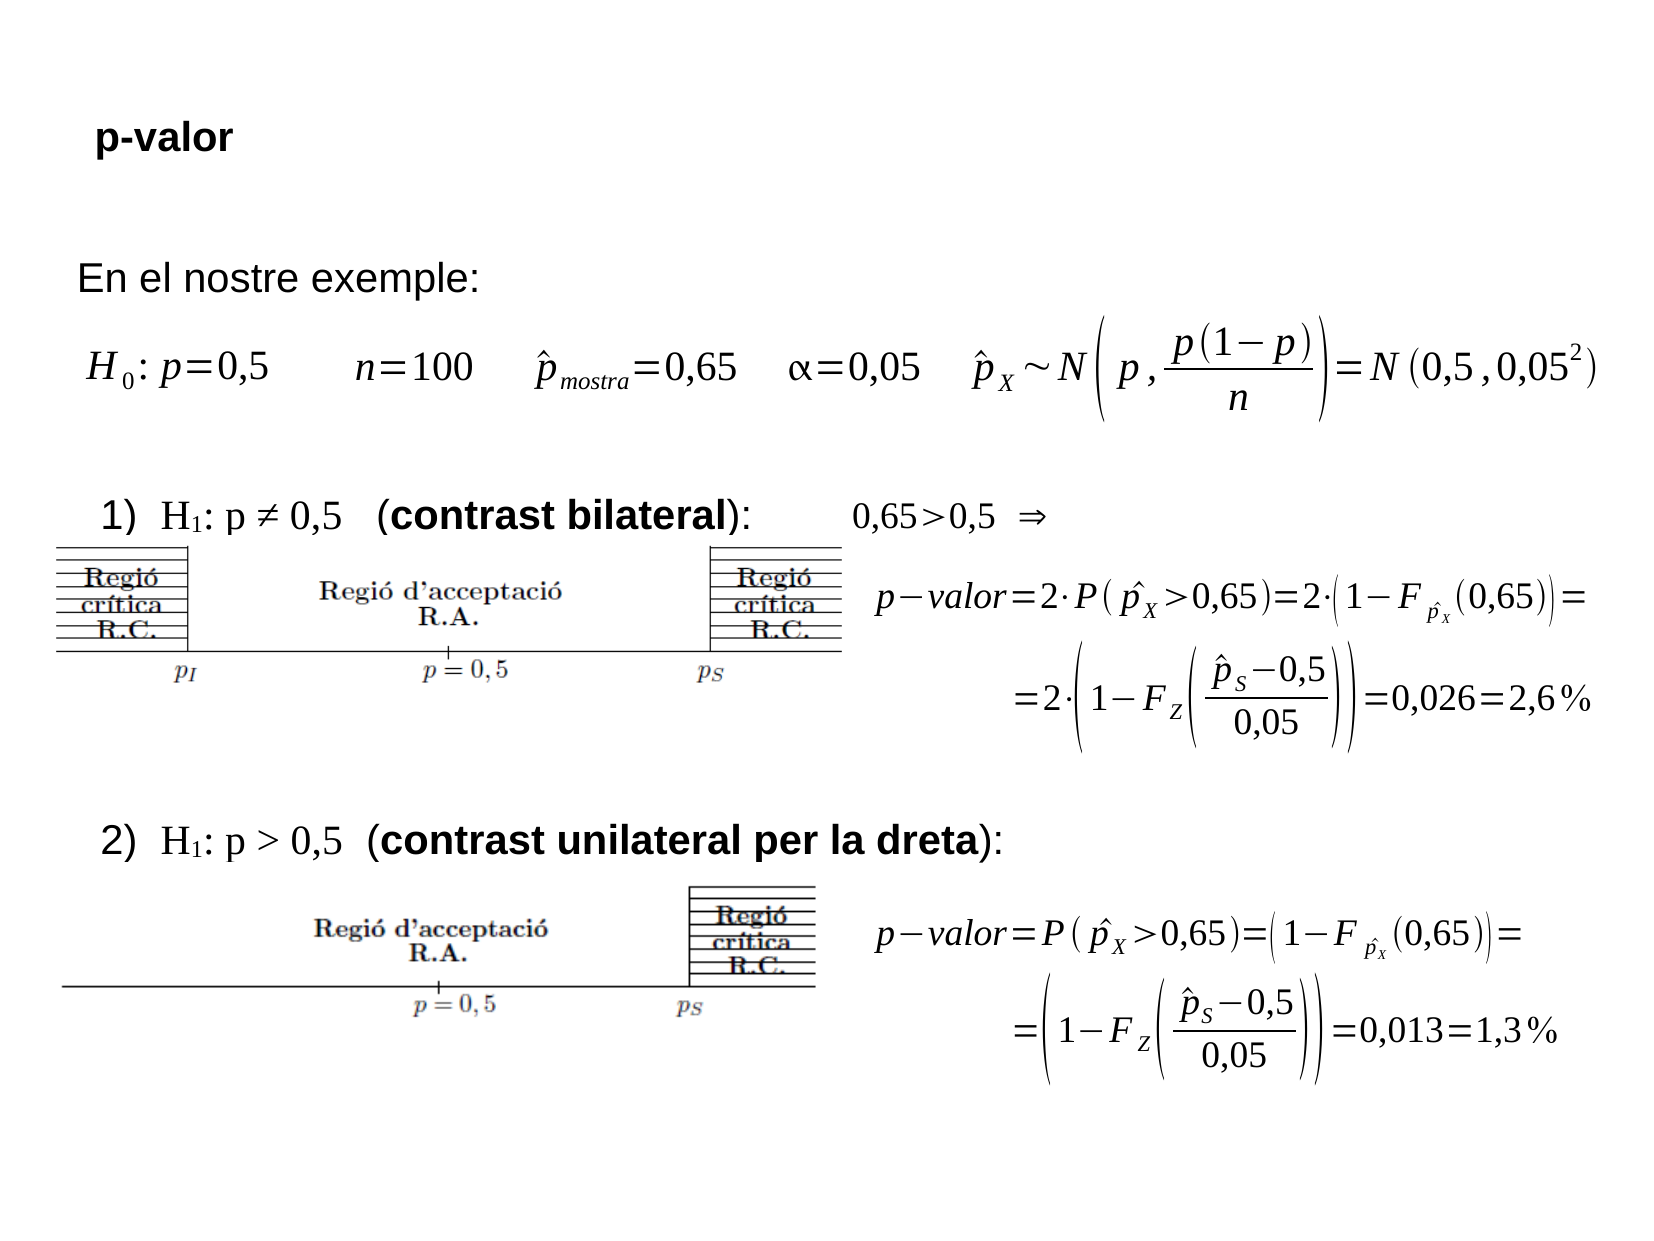

p-valor
	En el nostre exemple:
	1) H1: p ≠ 0,5 (contrast bilateral):
	2) H1: p > 0,5 (contrast unilateral per la dreta):